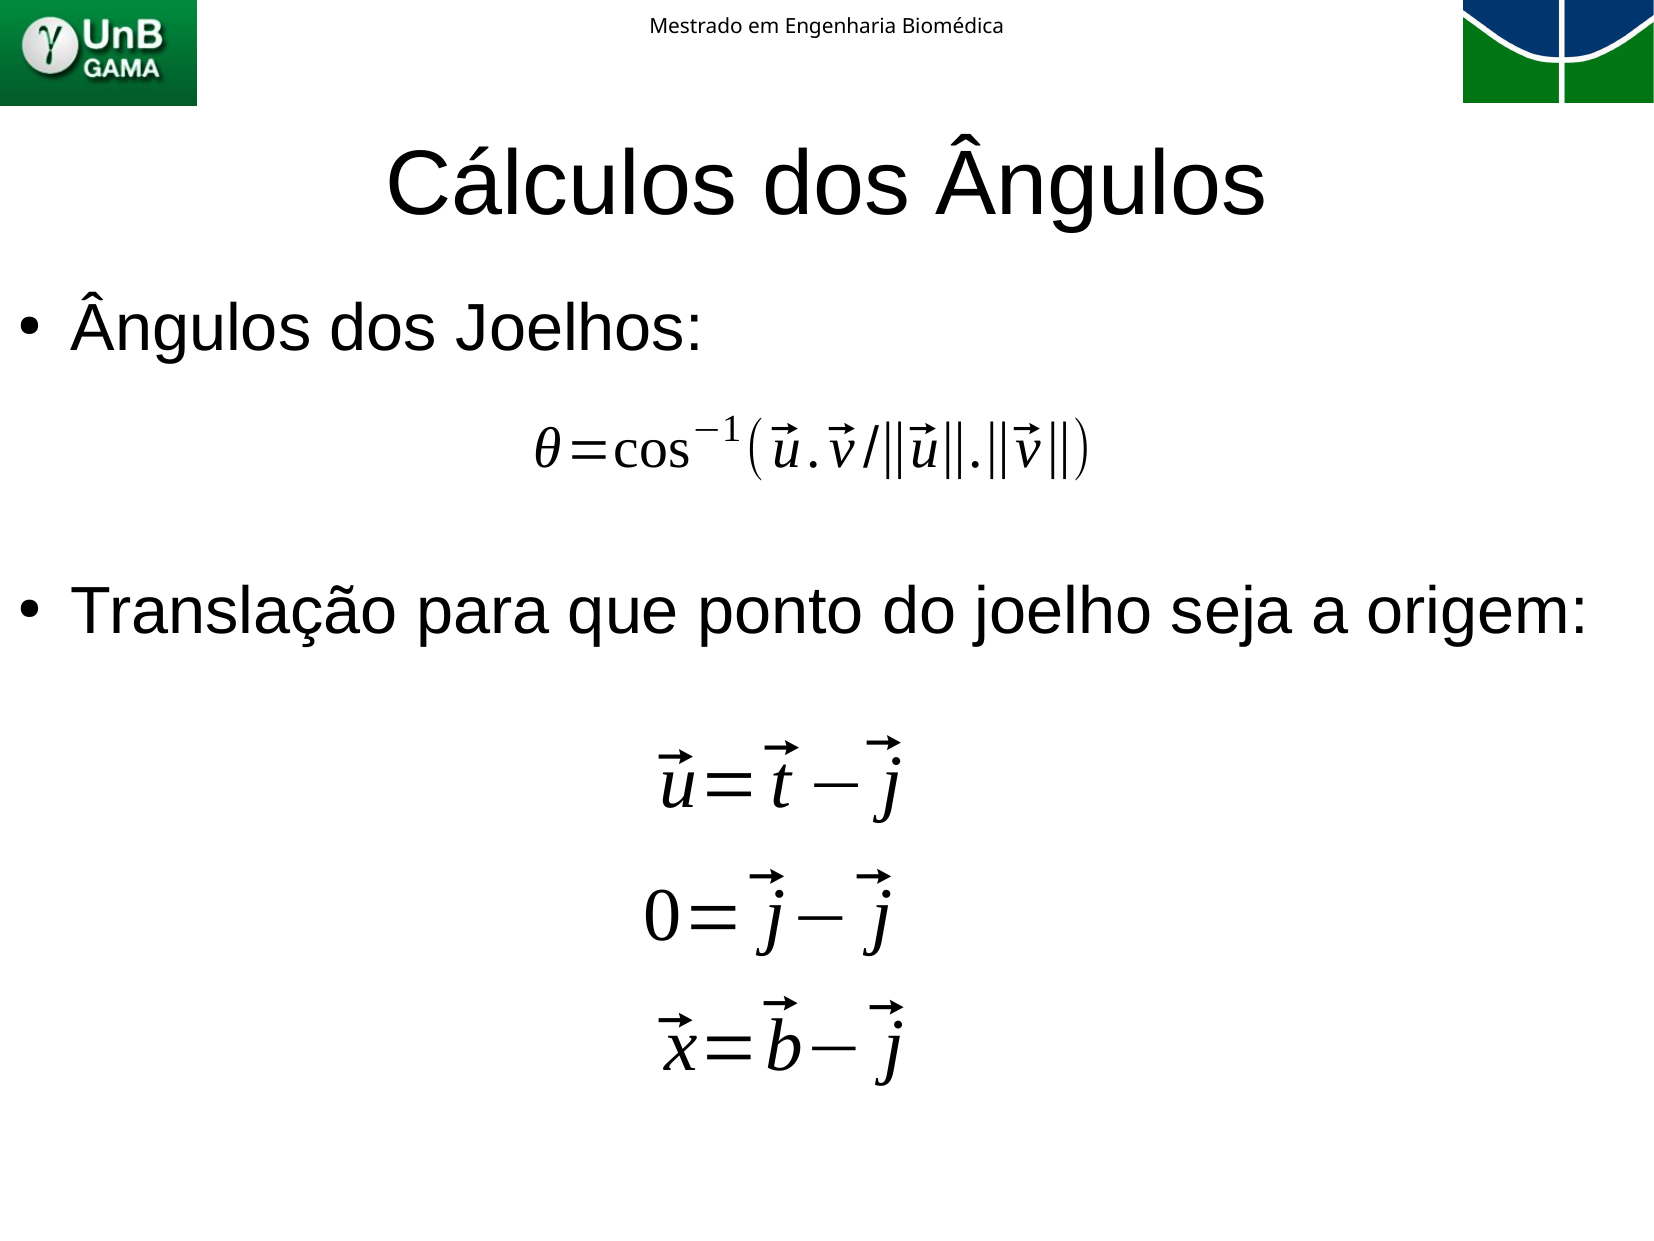

# Cálculos dos Ângulos
Ângulos dos Joelhos:
Translação para que ponto do joelho seja a origem: